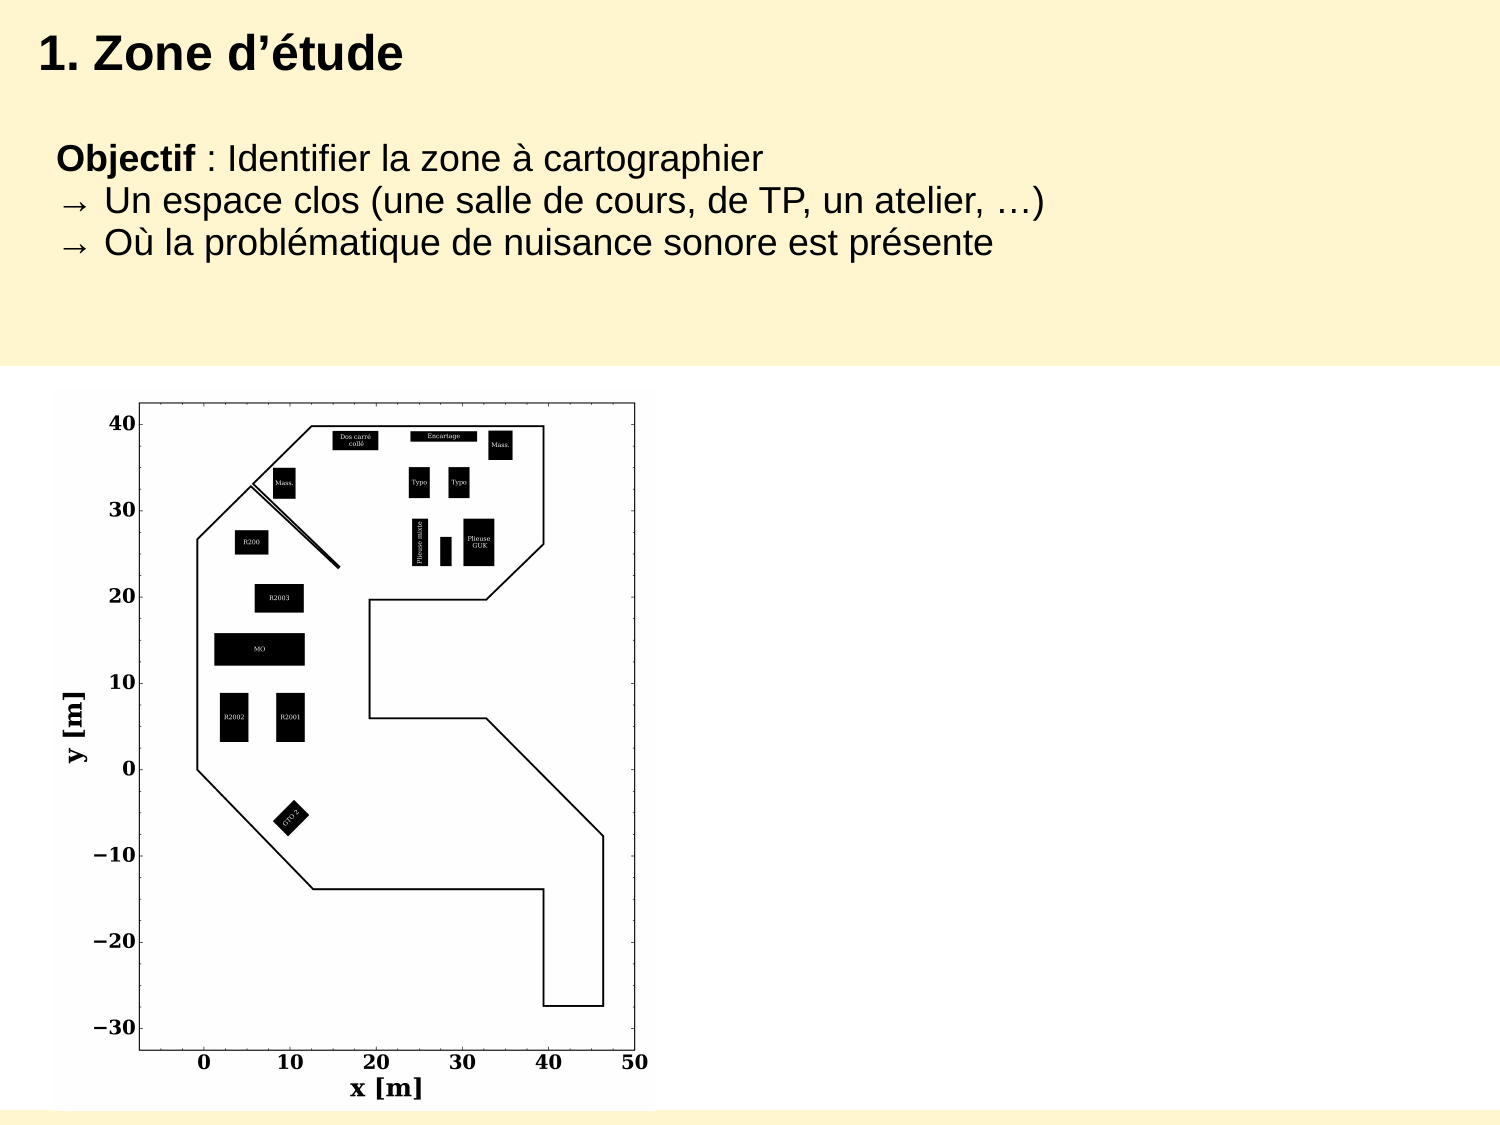

1. Zone d’étude
Objectif : Identifier la zone à cartographier
→ Un espace clos (une salle de cours, de TP, un atelier, …)
→ Où la problématique de nuisance sonore est présente